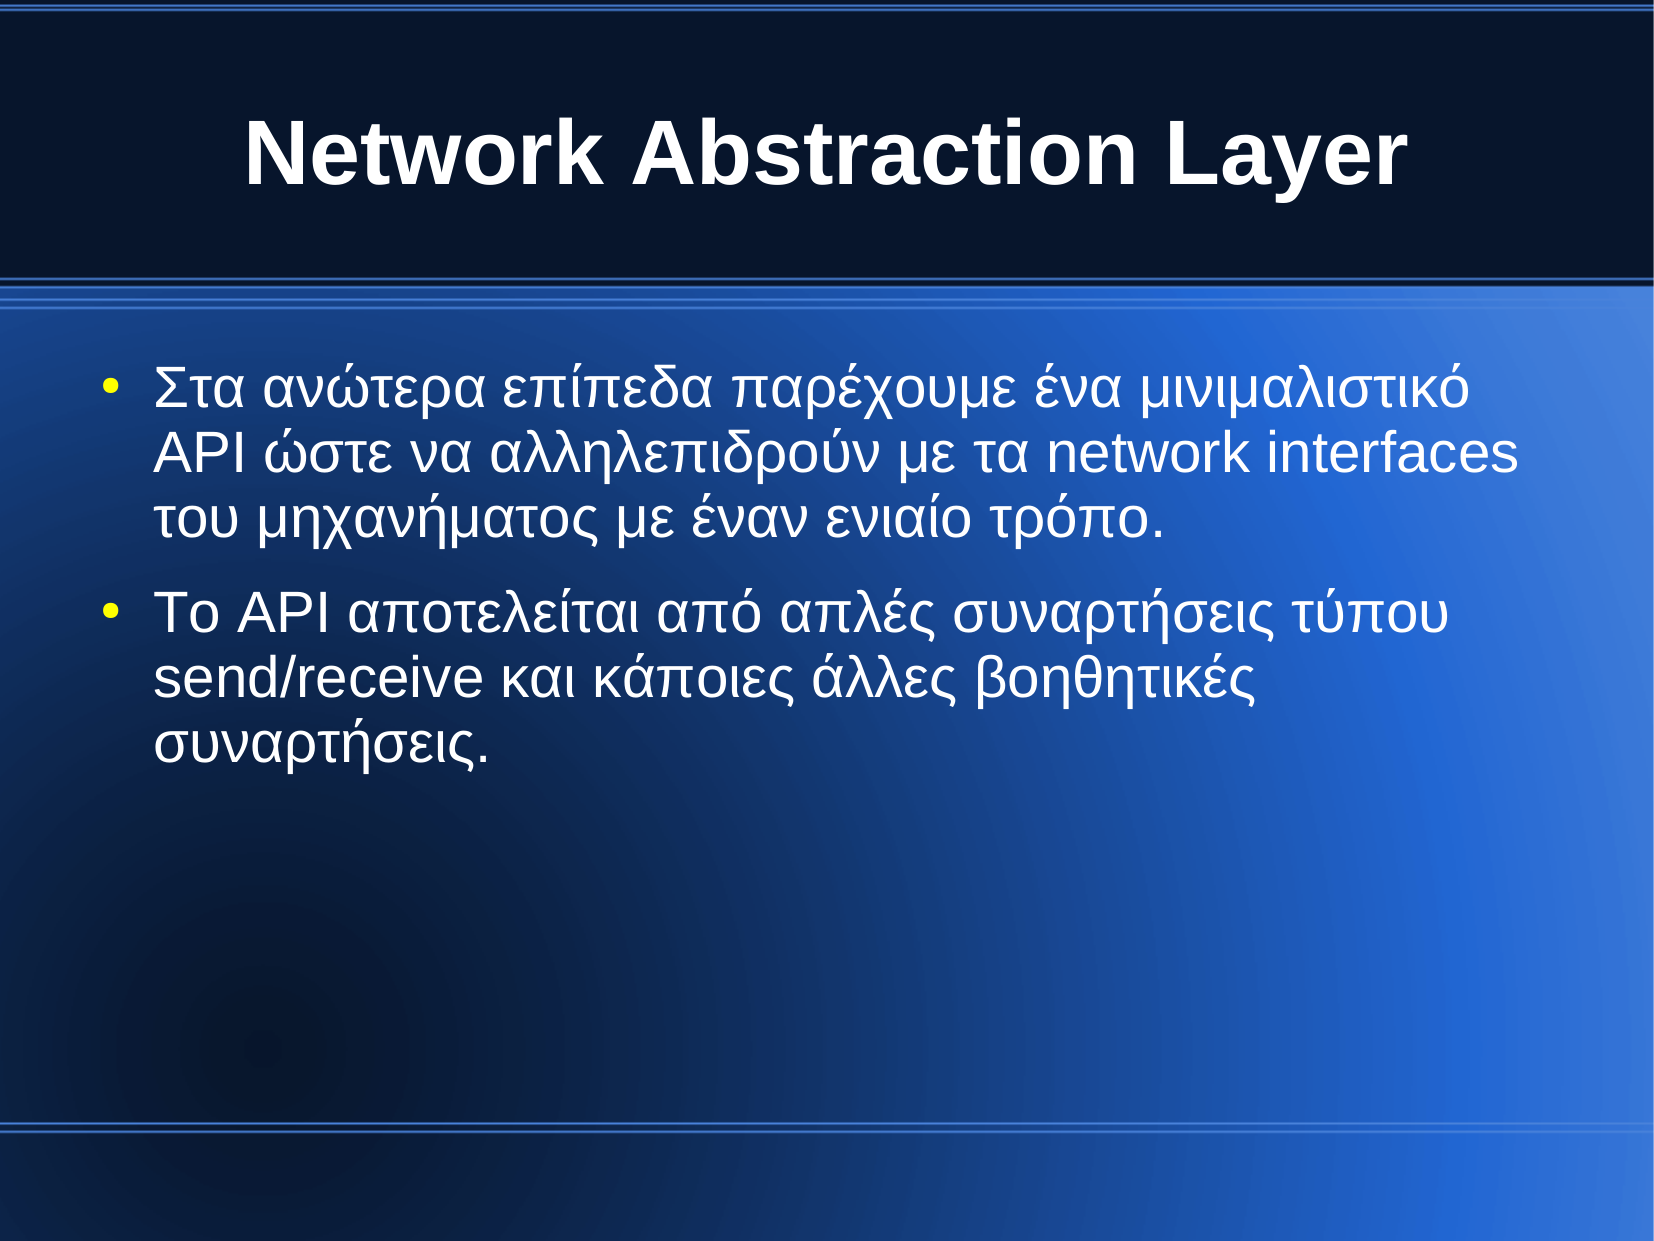

# Network Abstraction Layer
Στα ανώτερα επίπεδα παρέχουμε ένα μινιμαλιστικό API ώστε να αλληλεπιδρούν με τα network interfaces του μηχανήματος με έναν ενιαίο τρόπο.
Το API αποτελείται από απλές συναρτήσεις τύπου send/receive και κάποιες άλλες βοηθητικές συναρτήσεις.